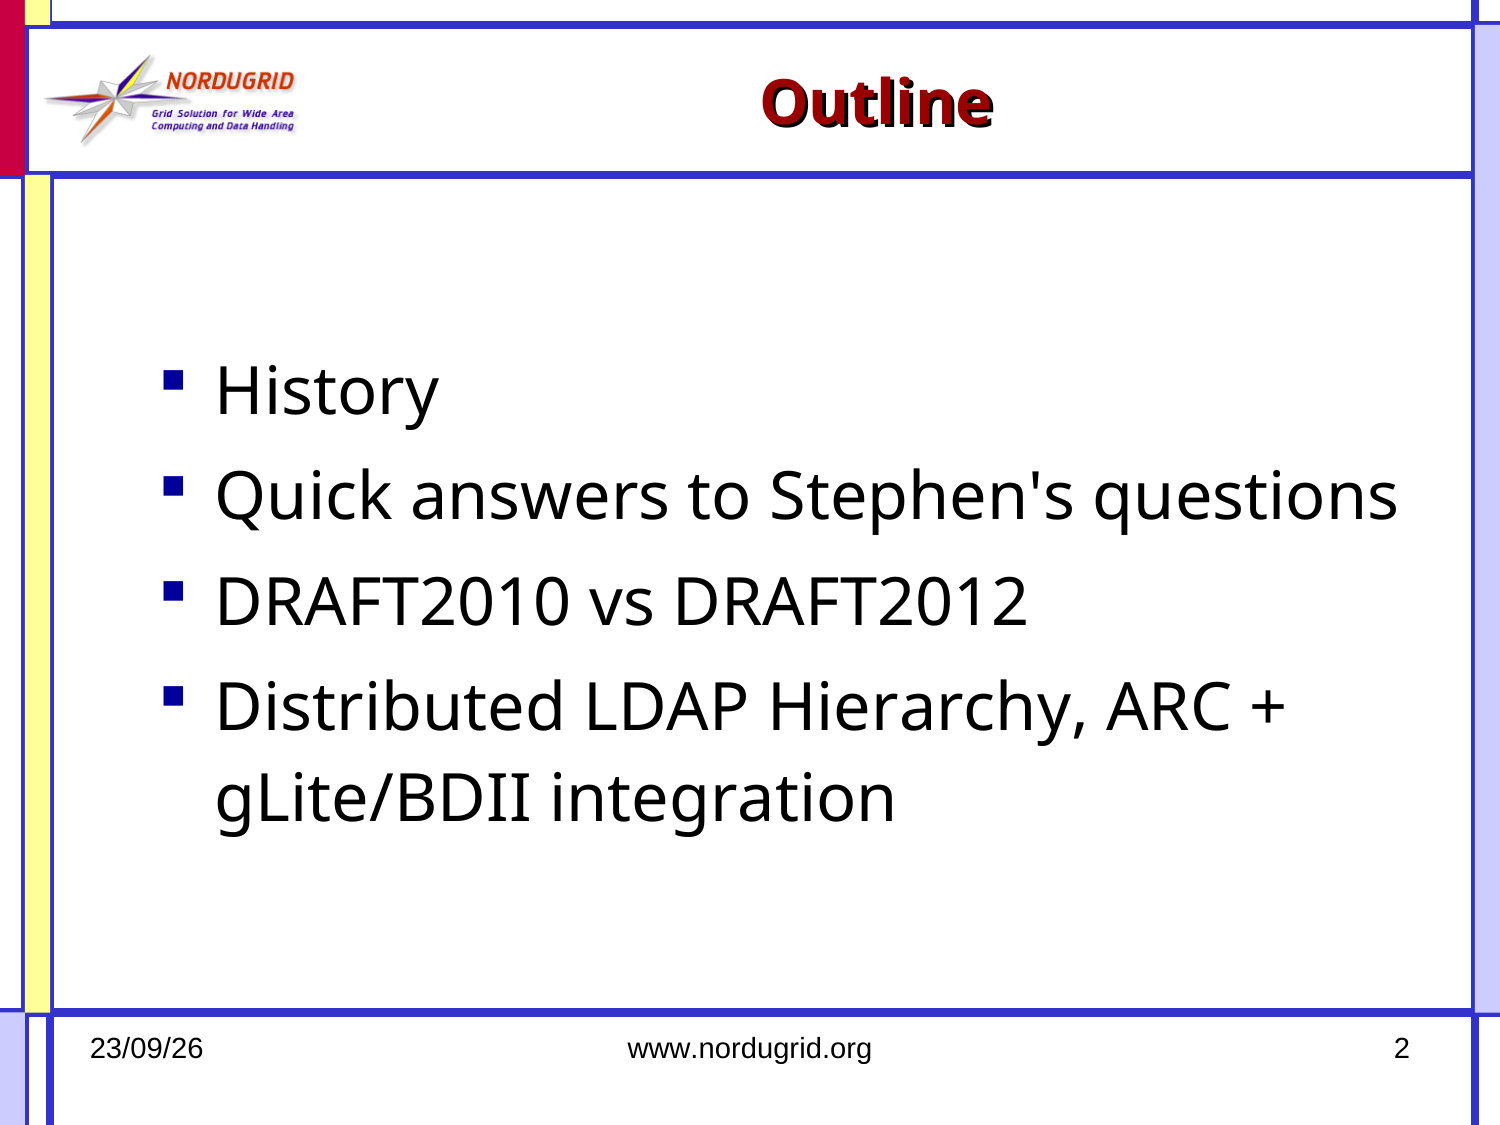

Outline
# History
Quick answers to Stephen's questions
DRAFT2010 vs DRAFT2012
Distributed LDAP Hierarchy, ARC + gLite/BDII integration
www.nordugrid.org
2